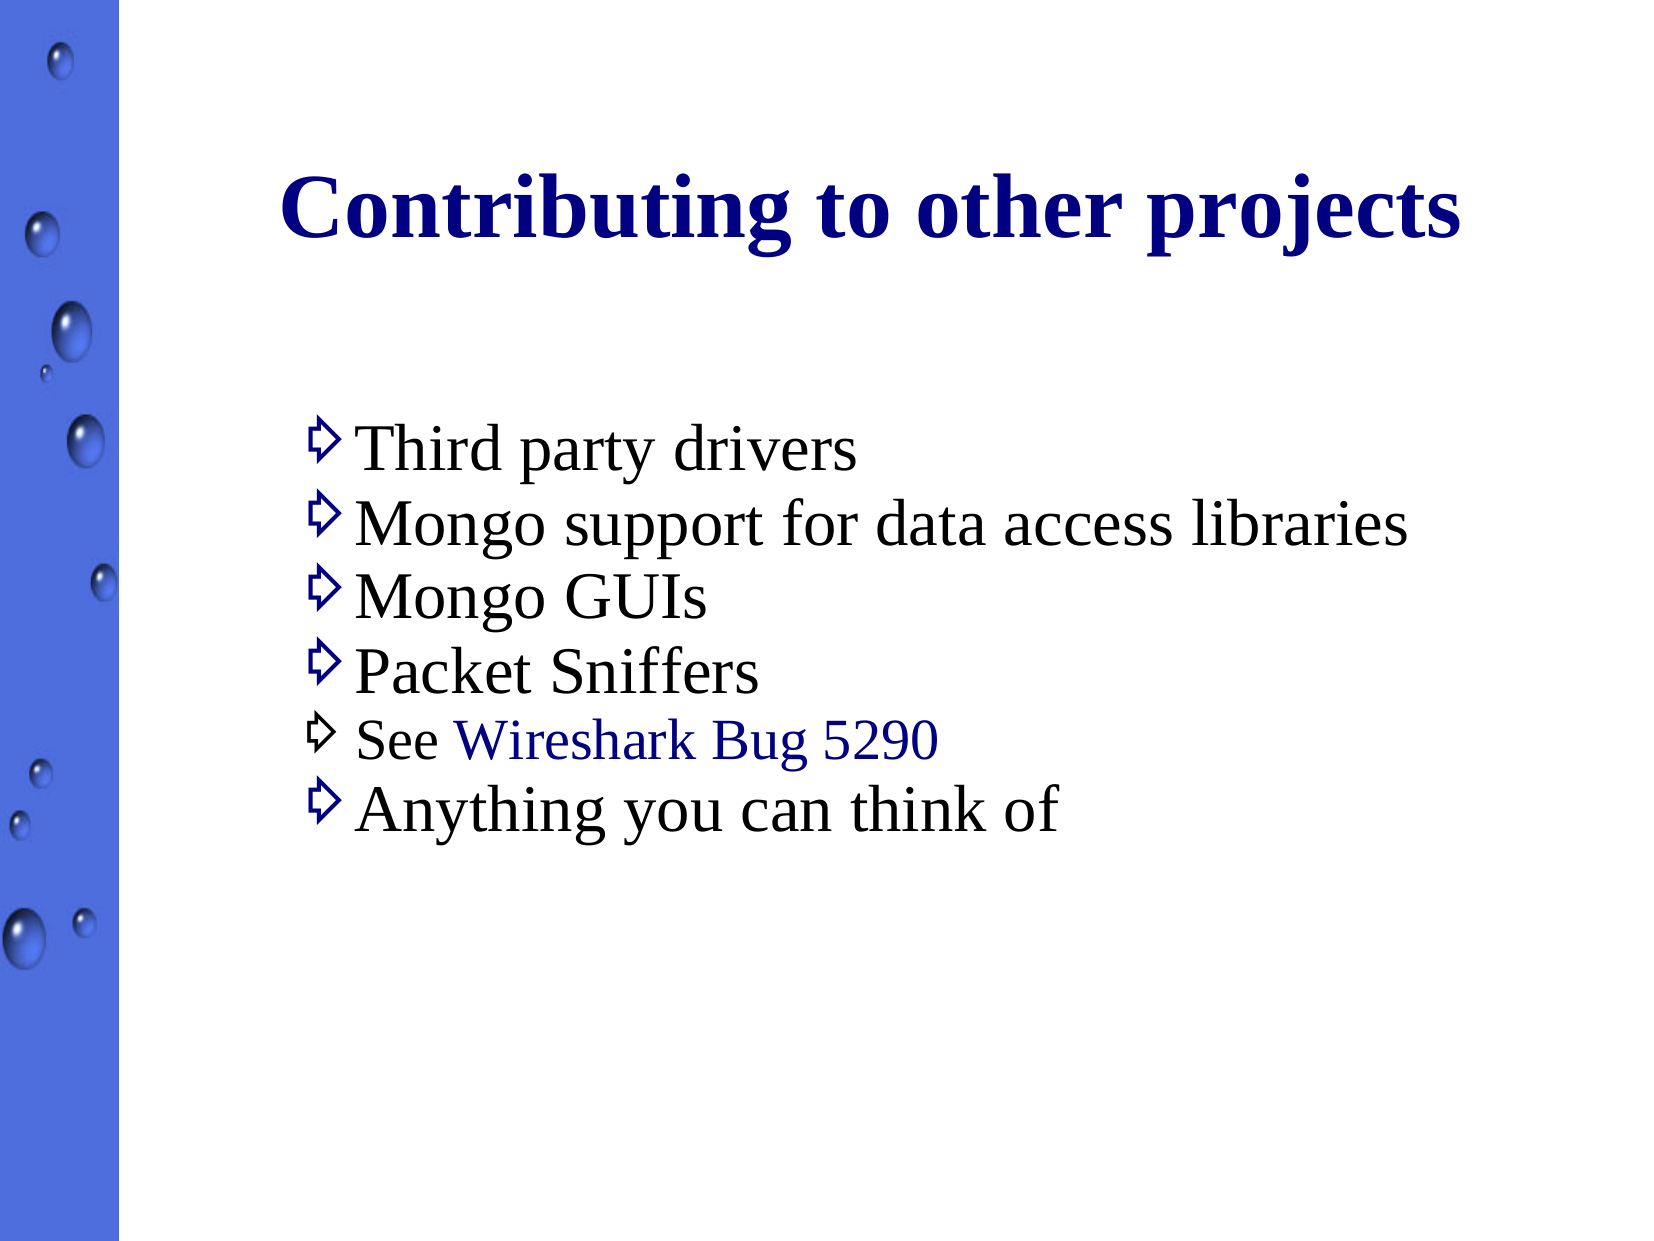

# Contributing to other projects
Third party drivers
Mongo support for data access libraries
Mongo GUIs
Packet Sniffers
See Wireshark Bug 5290
Anything you can think of